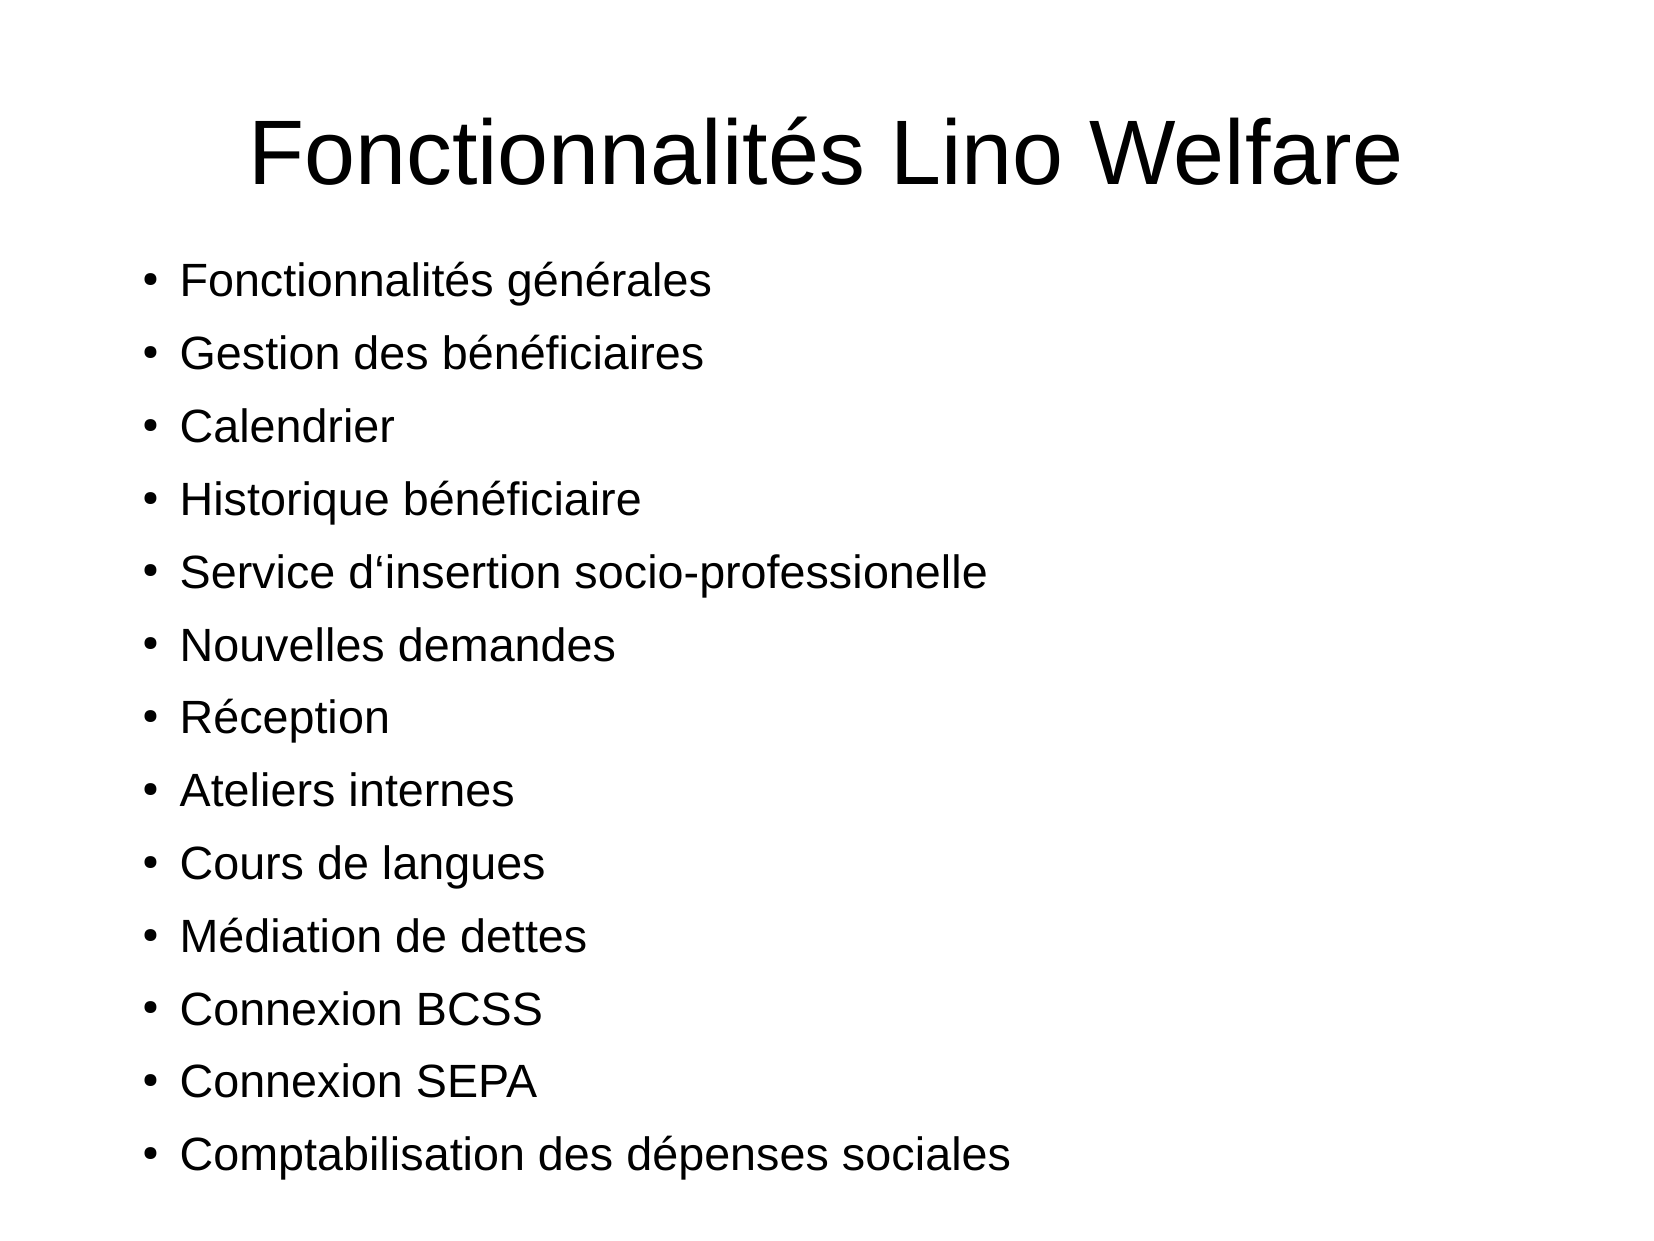

# Fonctionnalités Lino Welfare
Fonctionnalités générales
Gestion des bénéficiaires
Calendrier
Historique bénéficiaire
Service d‘insertion socio-professionelle
Nouvelles demandes
Réception
Ateliers internes
Cours de langues
Médiation de dettes
Connexion BCSS
Connexion SEPA
Comptabilisation des dépenses sociales